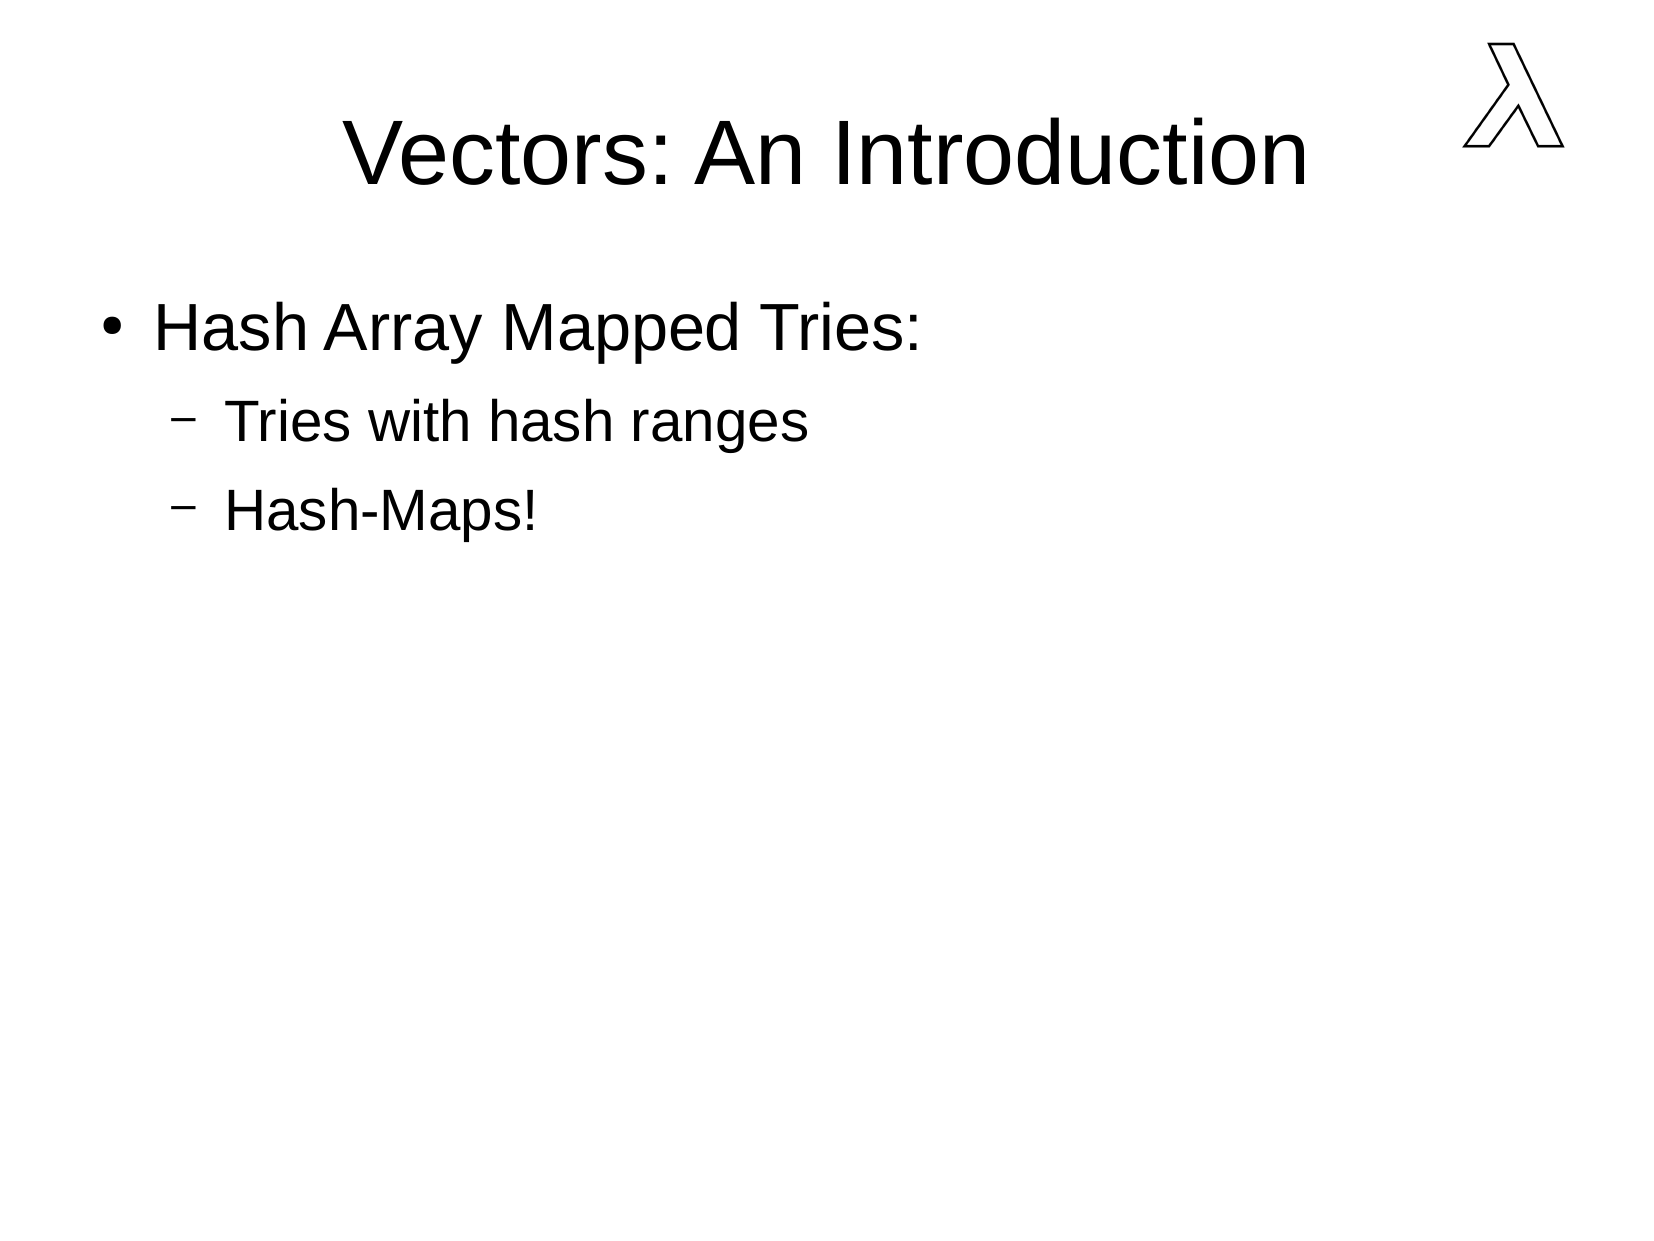

# Vectors: An Introduction
Hash Array Mapped Tries:
Tries with hash ranges
Hash-Maps!